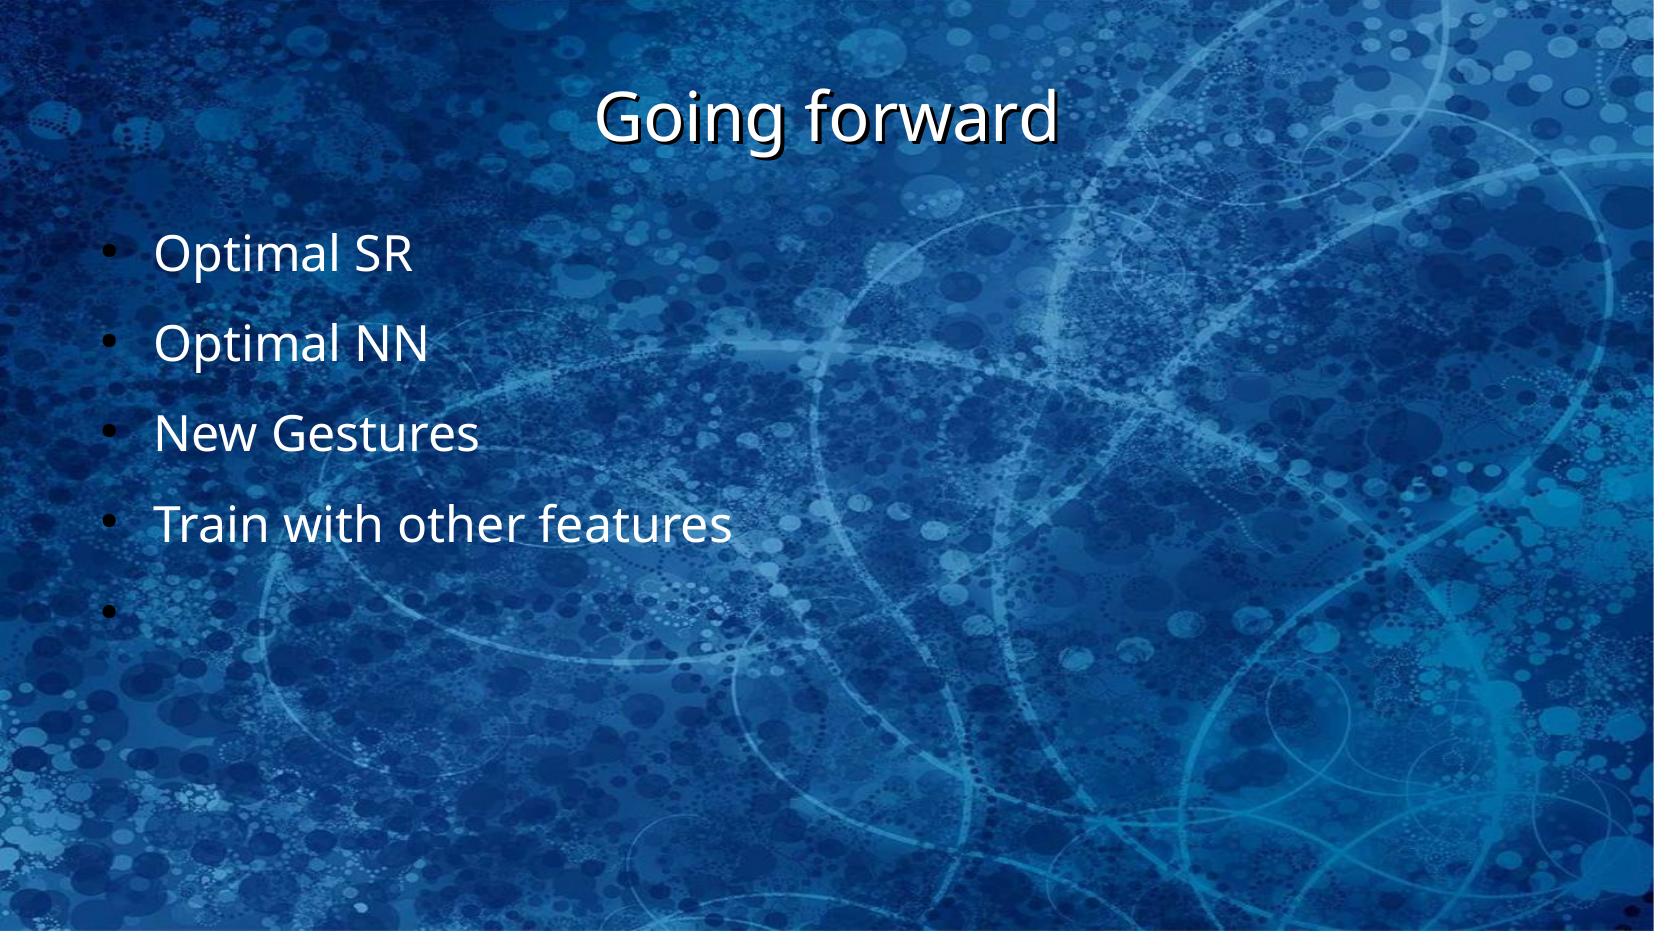

# Going forward
Optimal SR
Optimal NN
New Gestures
Train with other features